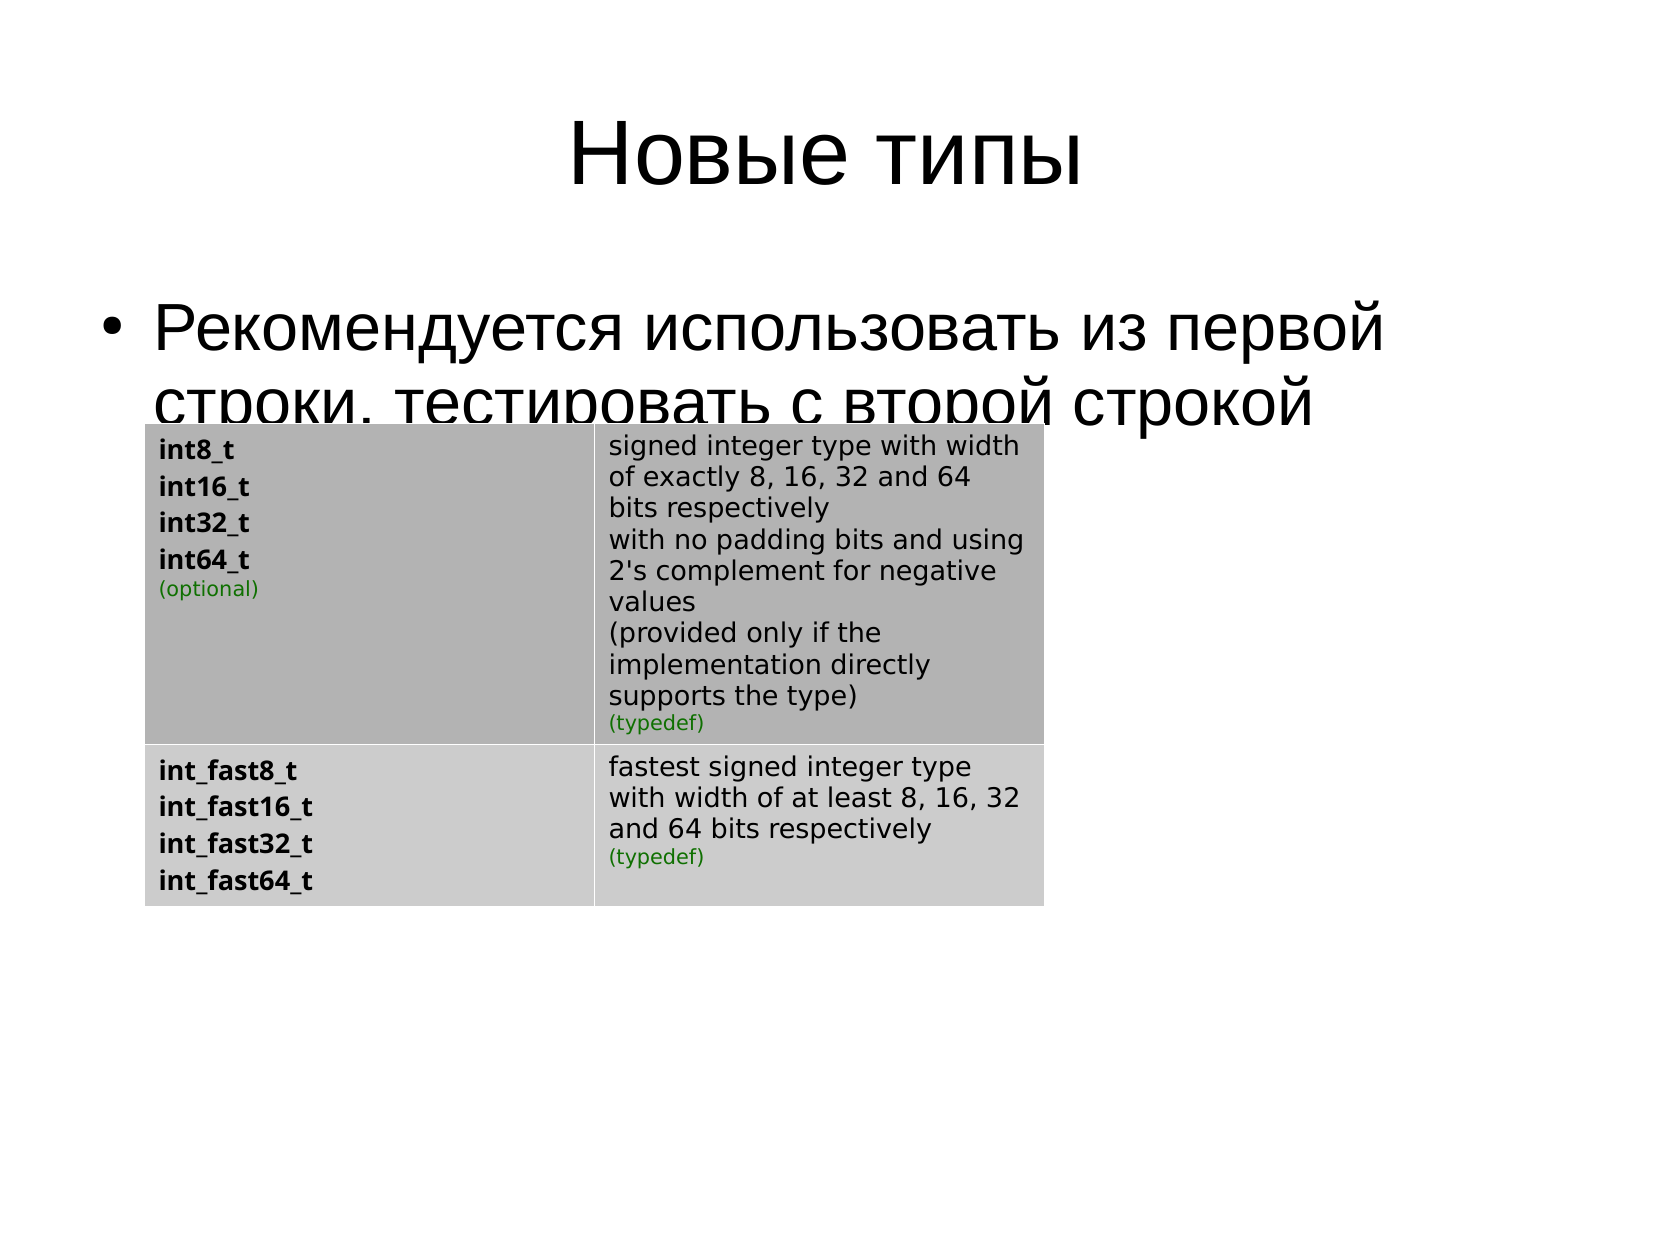

# Новые типы
Рекомендуется использовать из первой строки, тестировать с второй строкой
| int8\_t int16\_t int32\_t int64\_t (optional) | signed integer type with width of exactly 8, 16, 32 and 64 bits respectively with no padding bits and using 2's complement for negative values (provided only if the implementation directly supports the type) (typedef) |
| --- | --- |
| int\_fast8\_t int\_fast16\_t int\_fast32\_t int\_fast64\_t | fastest signed integer type with width of at least 8, 16, 32 and 64 bits respectively (typedef) |